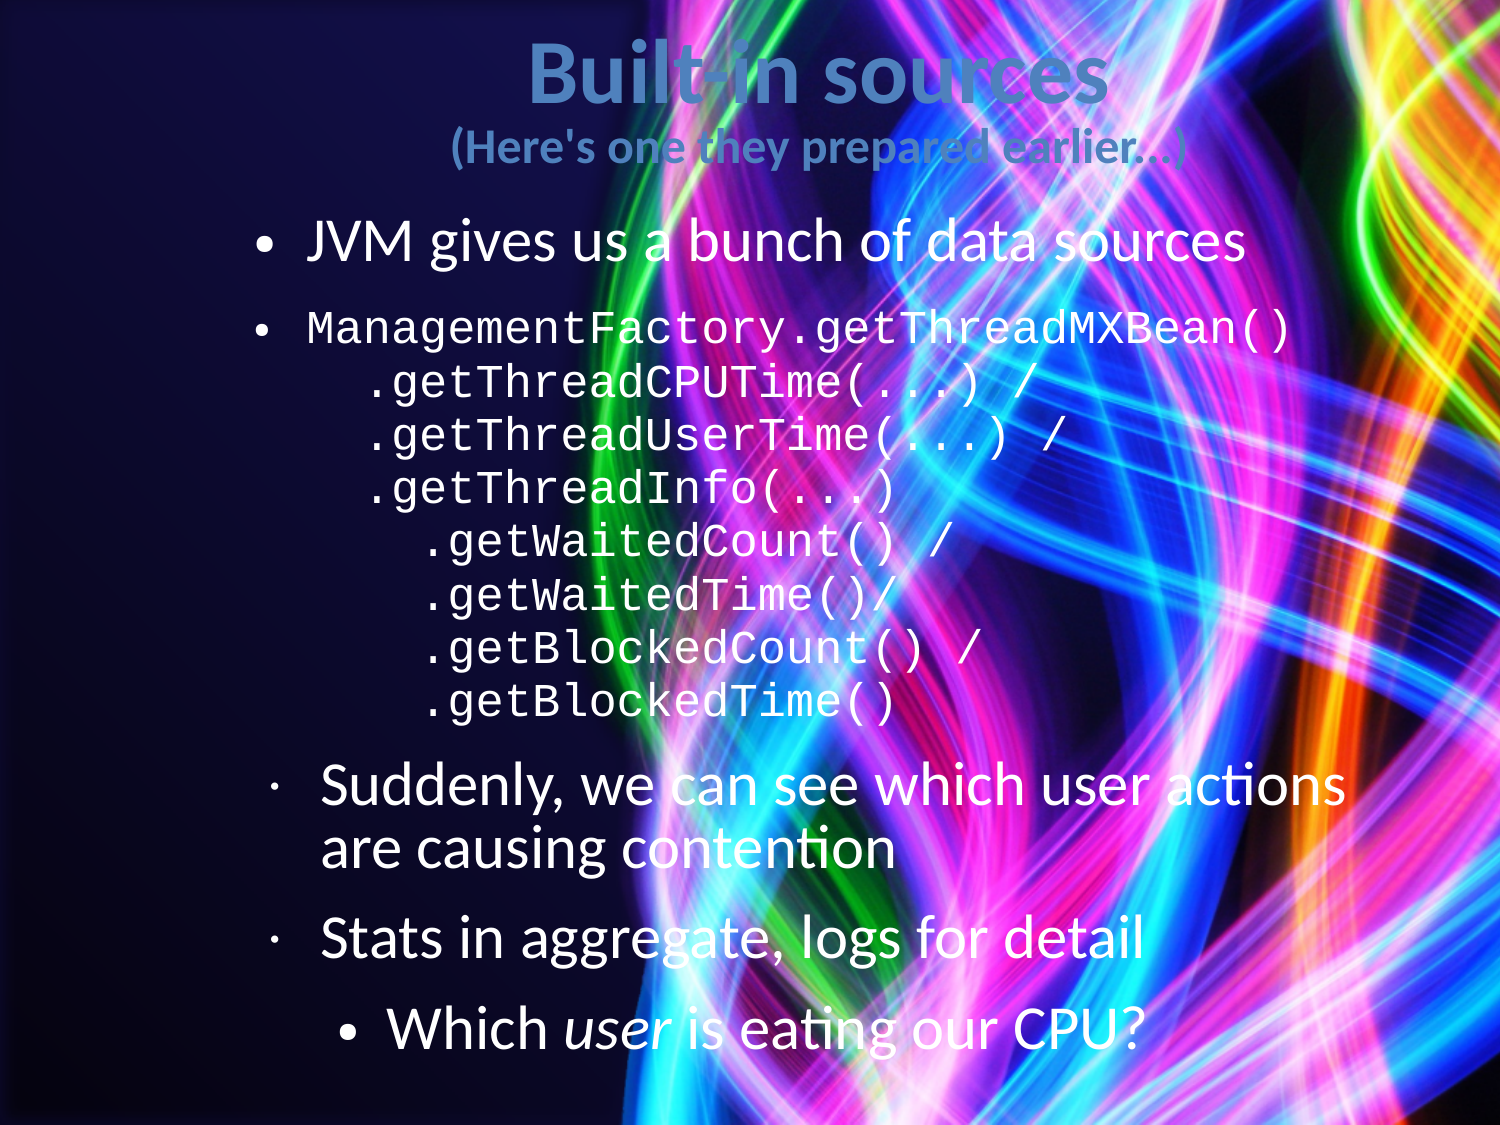

# Built-in sources (Here's one they prepared earlier...)
JVM gives us a bunch of data sources
ManagementFactory.getThreadMXBean()
 .getThreadCPUTime(...) /
 .getThreadUserTime(...) /
 .getThreadInfo(...)
 .getWaitedCount() /
 .getWaitedTime()/
 .getBlockedCount() /
 .getBlockedTime()
Suddenly, we can see which user actions are causing contention
Stats in aggregate, logs for detail
Which user is eating our CPU?